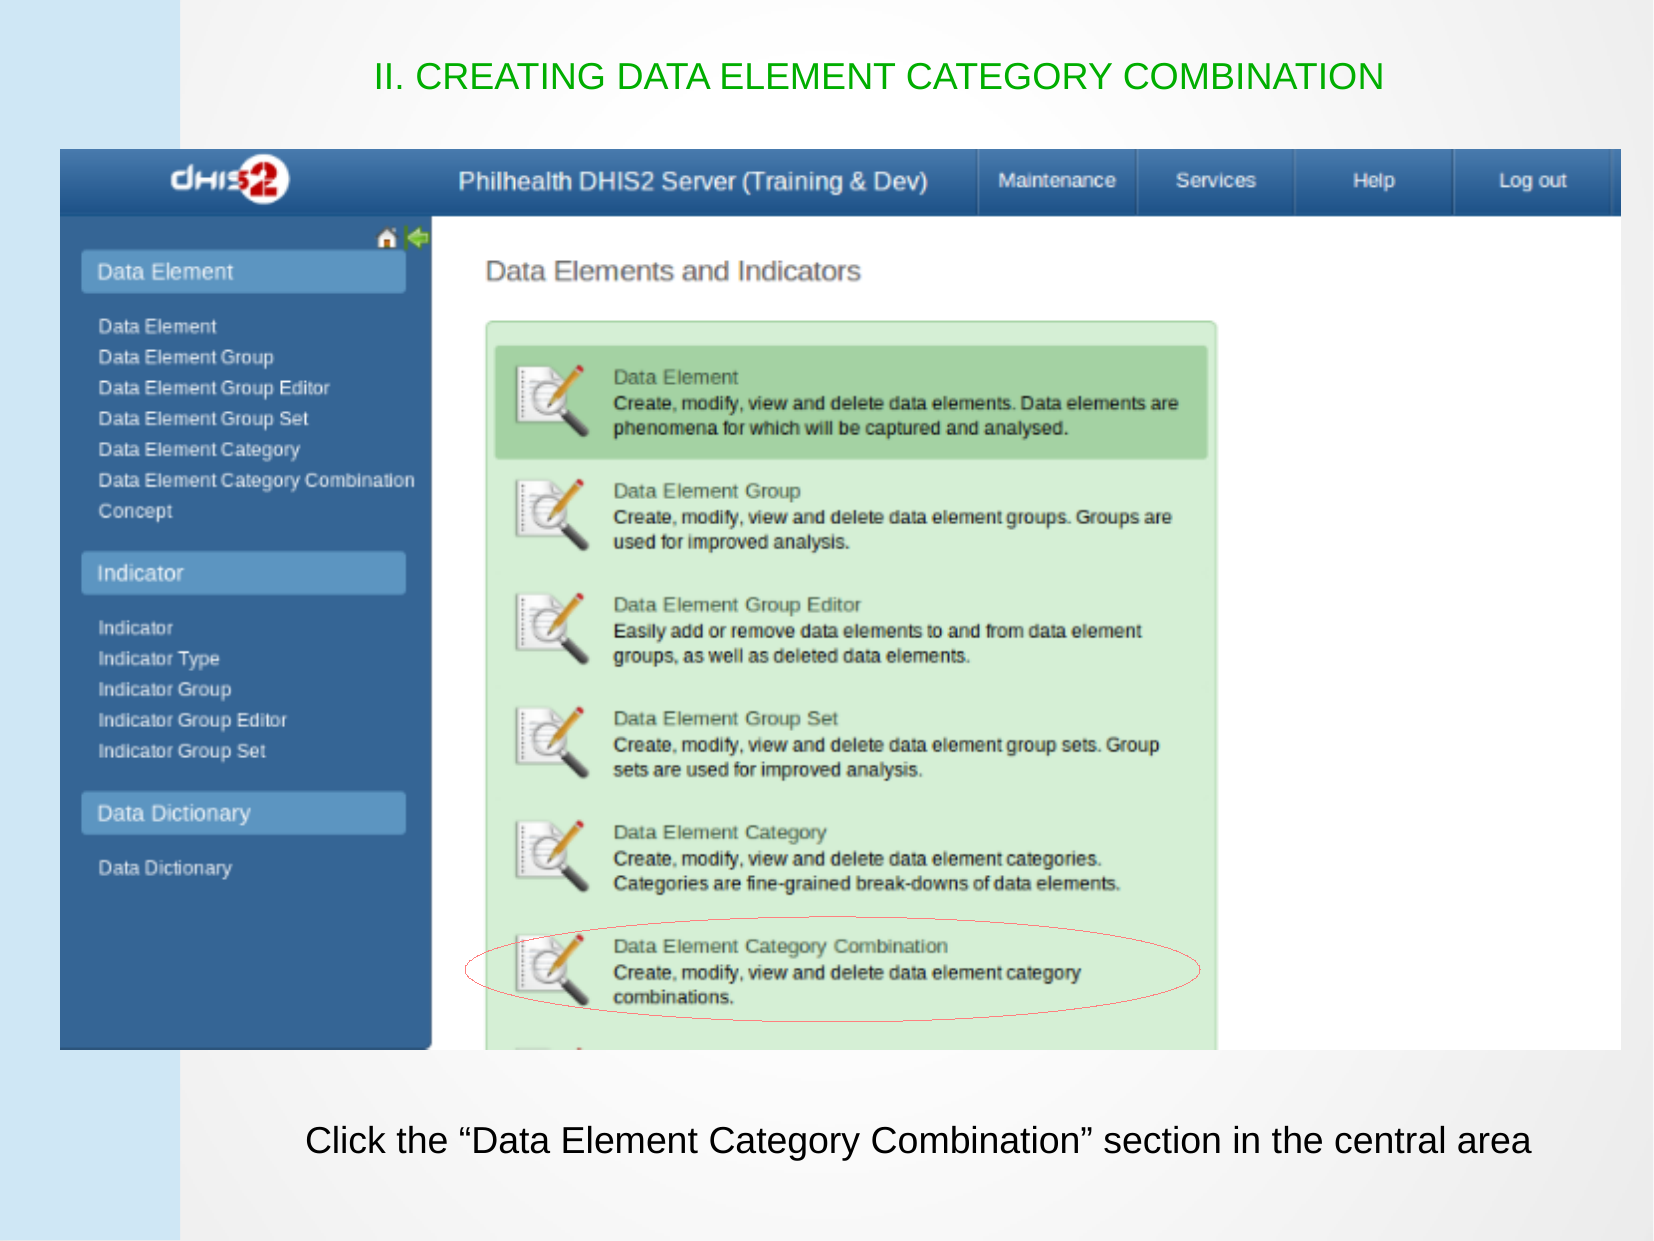

II. CREATING DATA ELEMENT CATEGORY COMBINATION
Click the “Data Element Category Combination” section in the central area